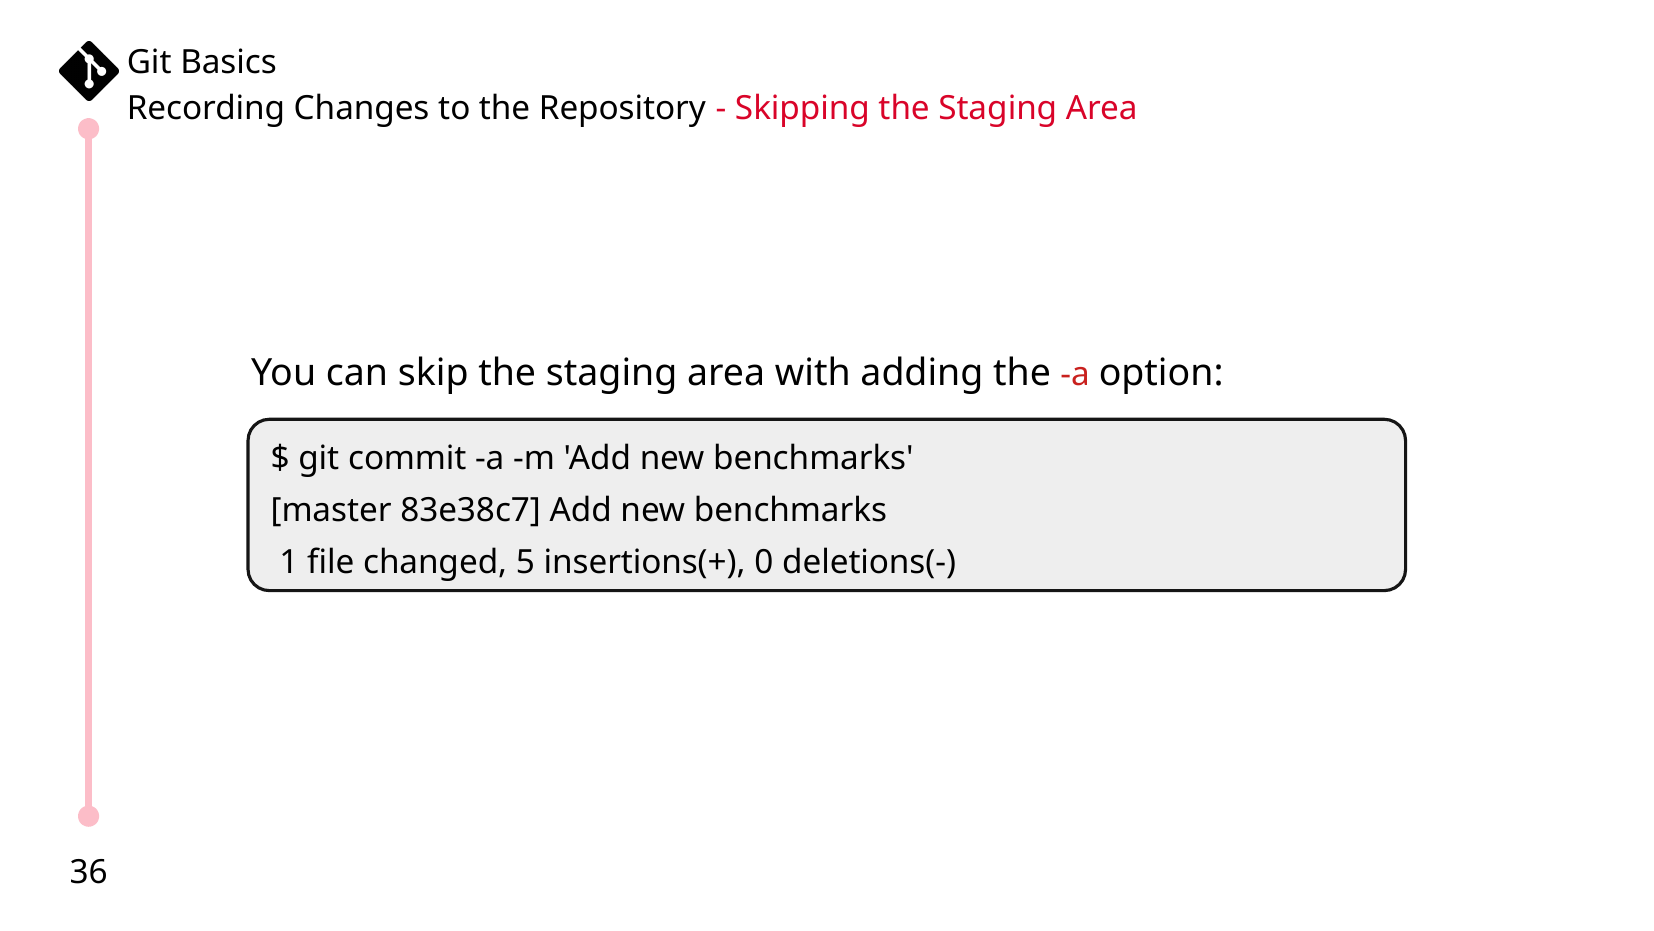

Git Basics
Recording Changes to the Repository - Skipping the Staging Area
You can skip the staging area with adding the -a option:
$ git commit -a -m 'Add new benchmarks'
[master 83e38c7] Add new benchmarks
 1 file changed, 5 insertions(+), 0 deletions(-)
36